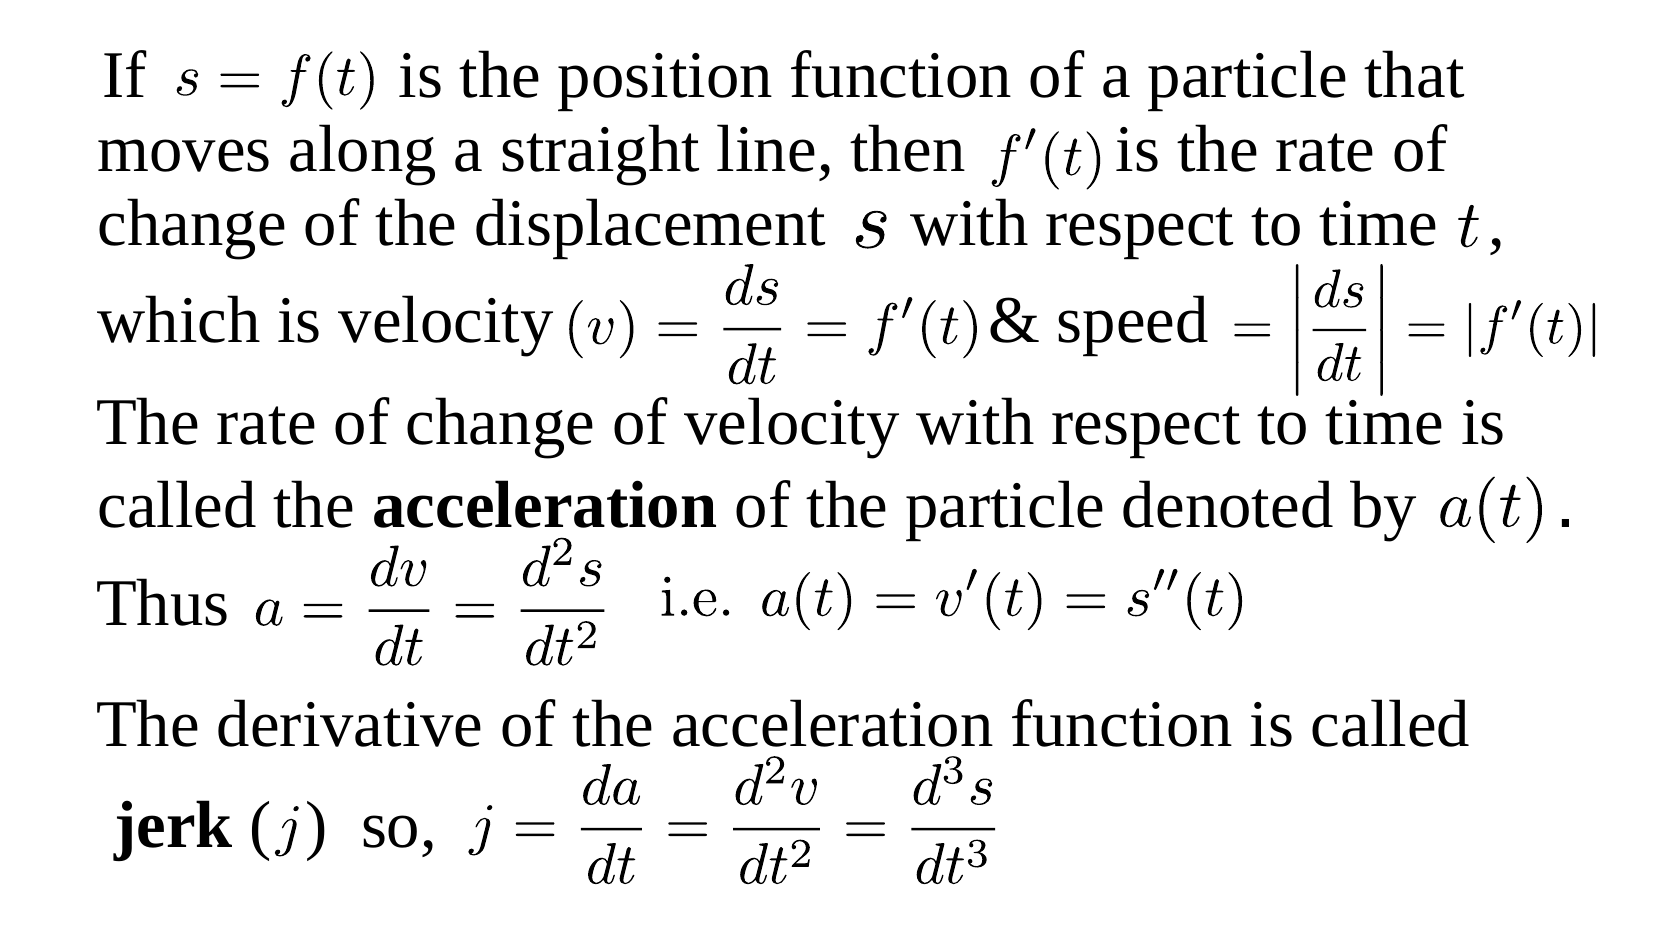

# If is the position function of a particle that moves along a straight line, then is the rate of change of the displacement with respect to time , which is velocity & speed The rate of change of velocity with respect to time is called the acceleration of the particle denoted by . Thus The derivative of the acceleration function is called jerk ( ) so,